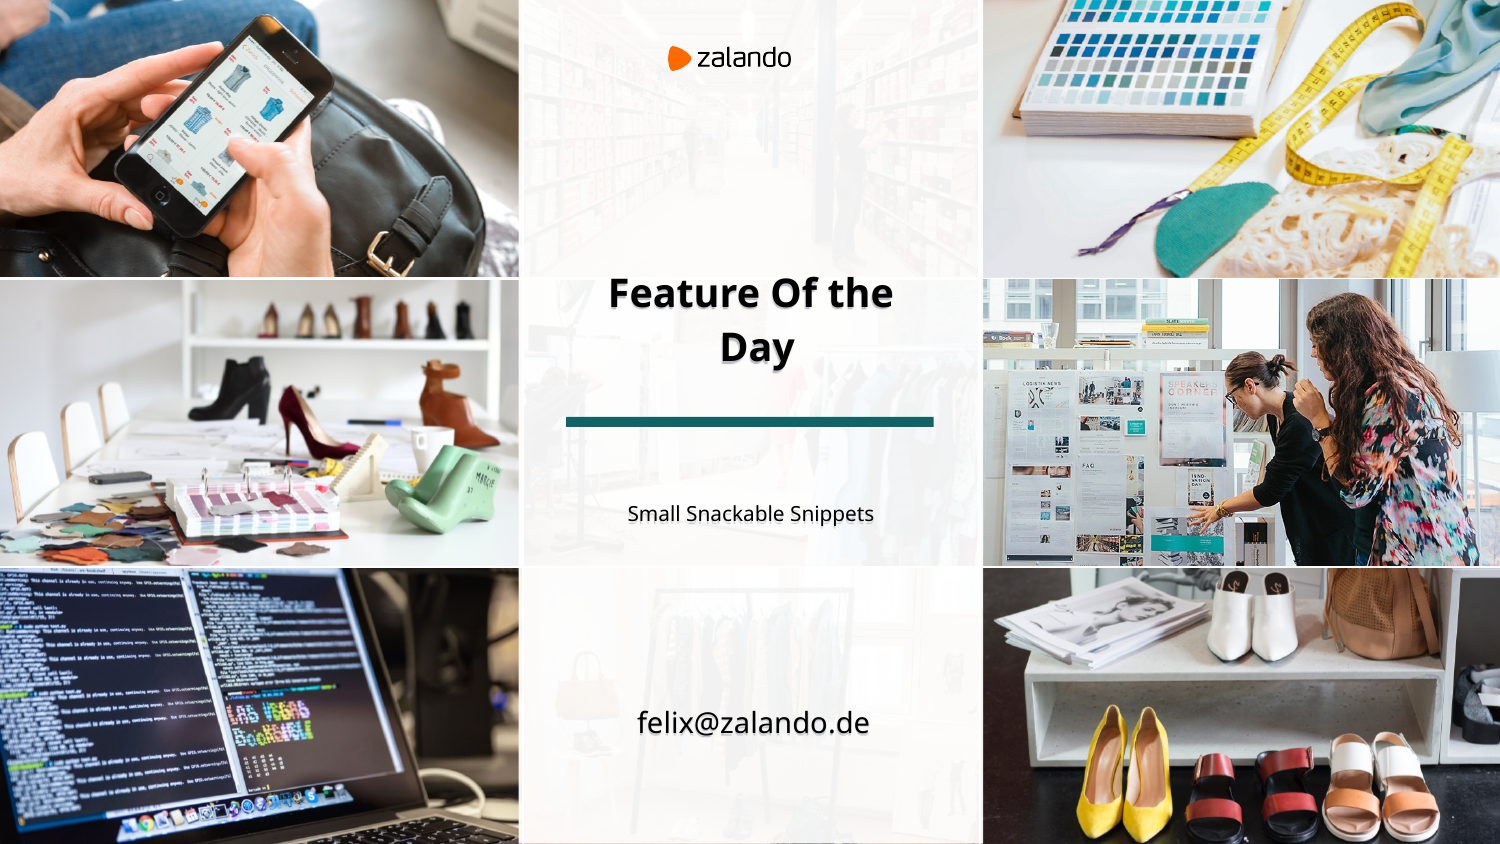

# Feature Of the Day
Small Snackable Snippets
felix@zalando.de